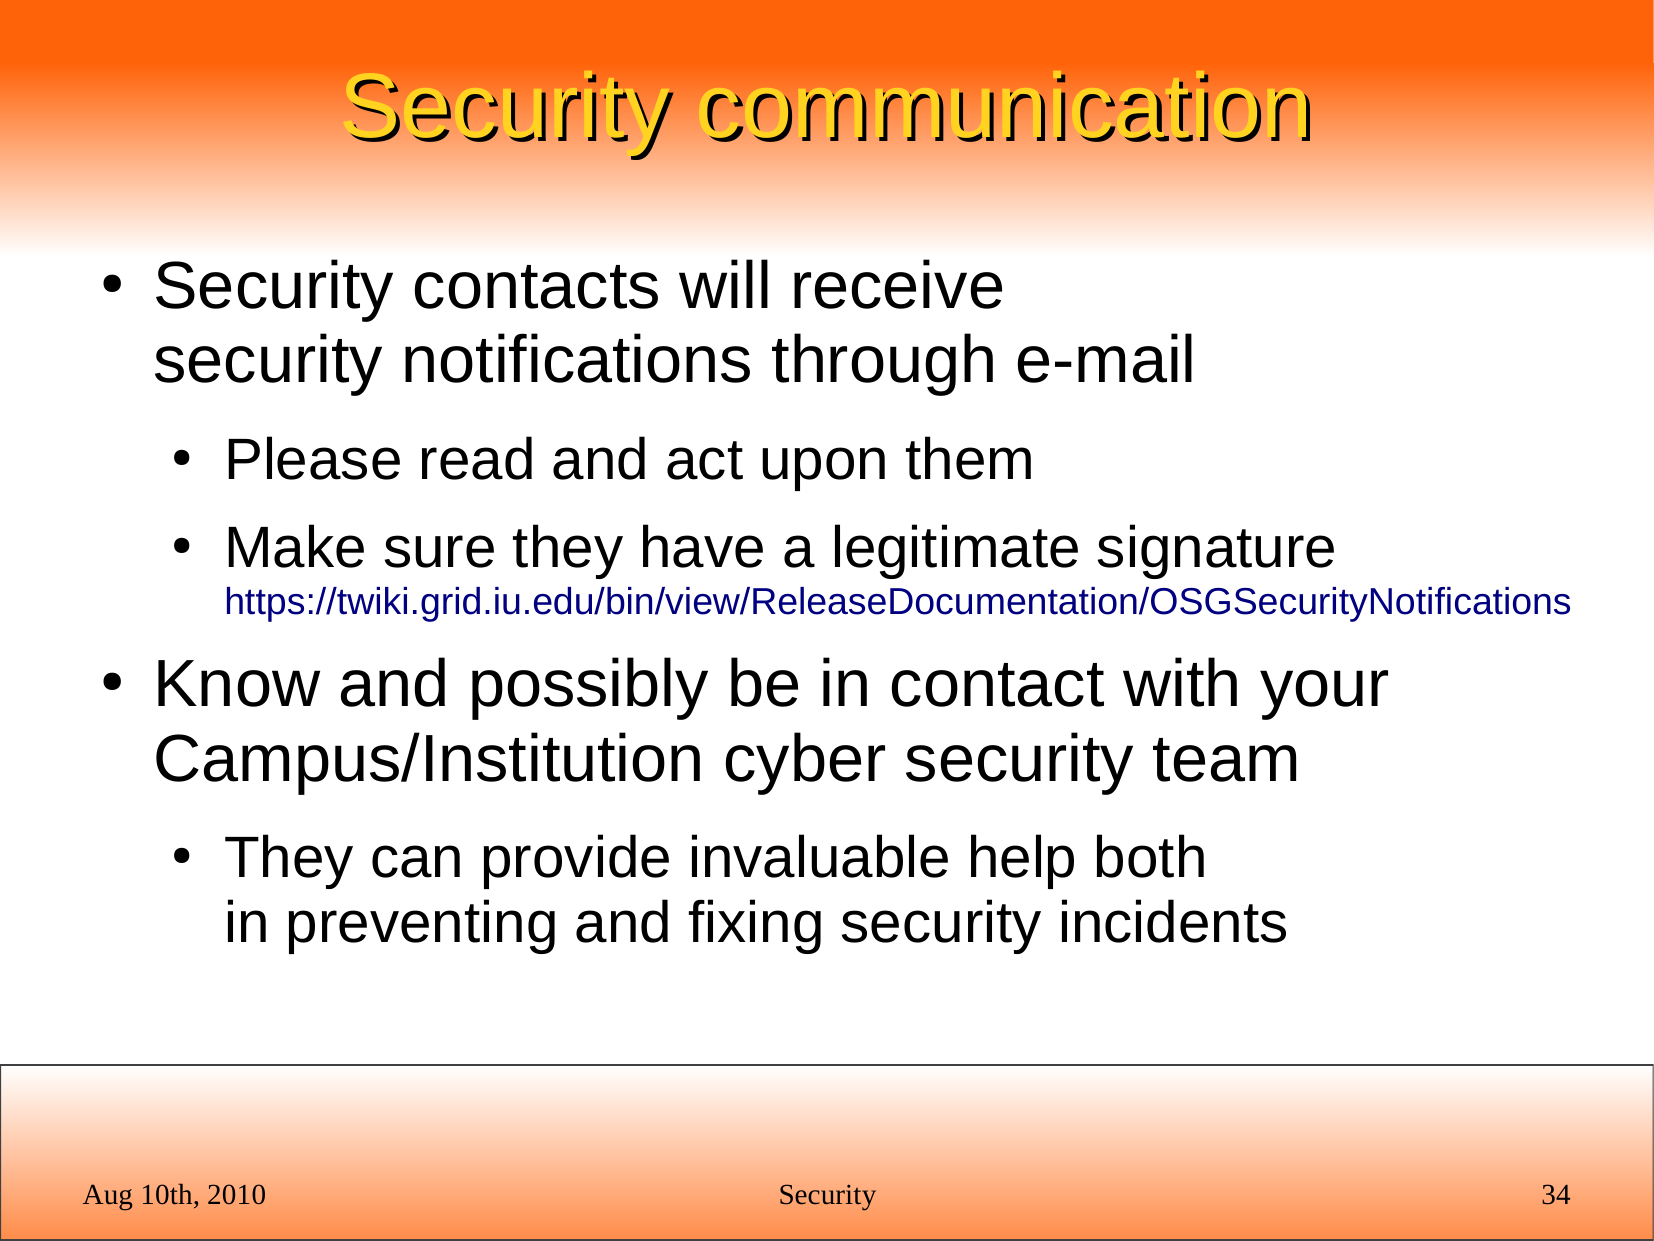

# Security communication
Security contacts will receive
security notifications through e-mail
Please read and act upon them
Make sure they have a legitimate signature
https://twiki.grid.iu.edu/bin/view/ReleaseDocumentation/OSGSecurityNotifications
Know and possibly be in contact with your Campus/Institution cyber security team
They can provide invaluable help both
in preventing and fixing security incidents
Aug 10th, 2010
Security
34